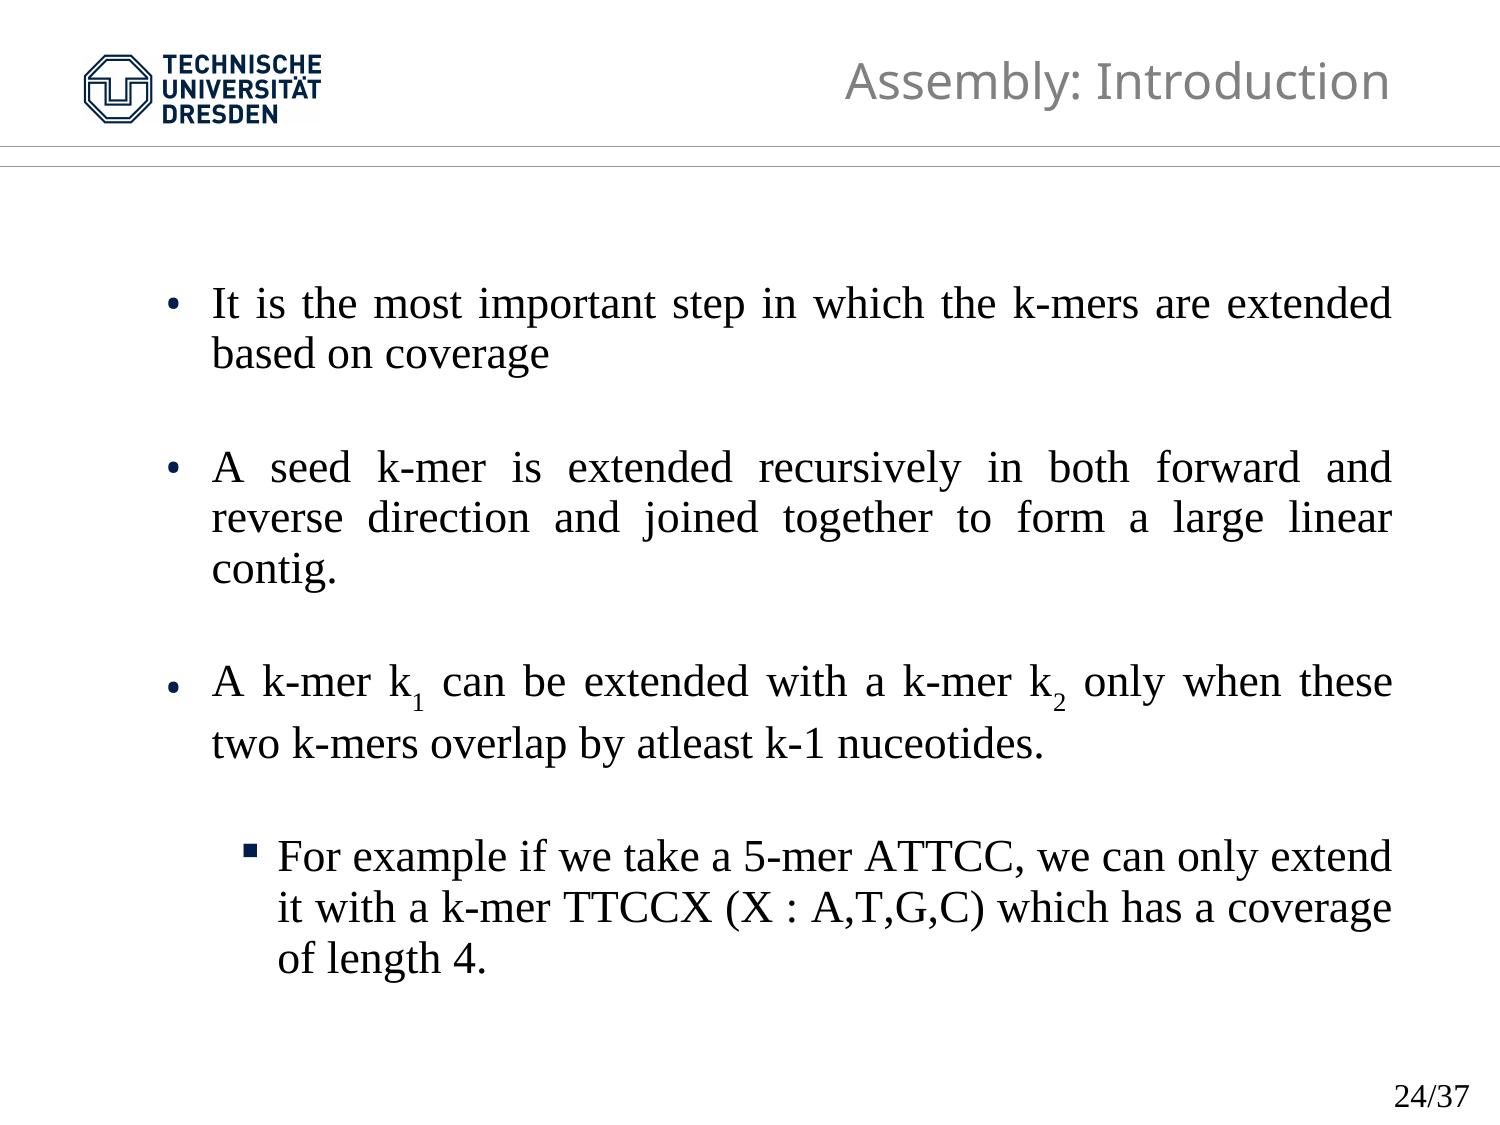

# Assembly: Introduction
It is the most important step in which the k-mers are extended based on coverage
A seed k-mer is extended recursively in both forward and reverse direction and joined together to form a large linear contig.
A k-mer k1 can be extended with a k-mer k2 only when these two k-mers overlap by atleast k-1 nuceotides.
For example if we take a 5-mer ATTCC, we can only extend it with a k-mer TTCCX (X : A,T,G,C) which has a coverage of length 4.
24